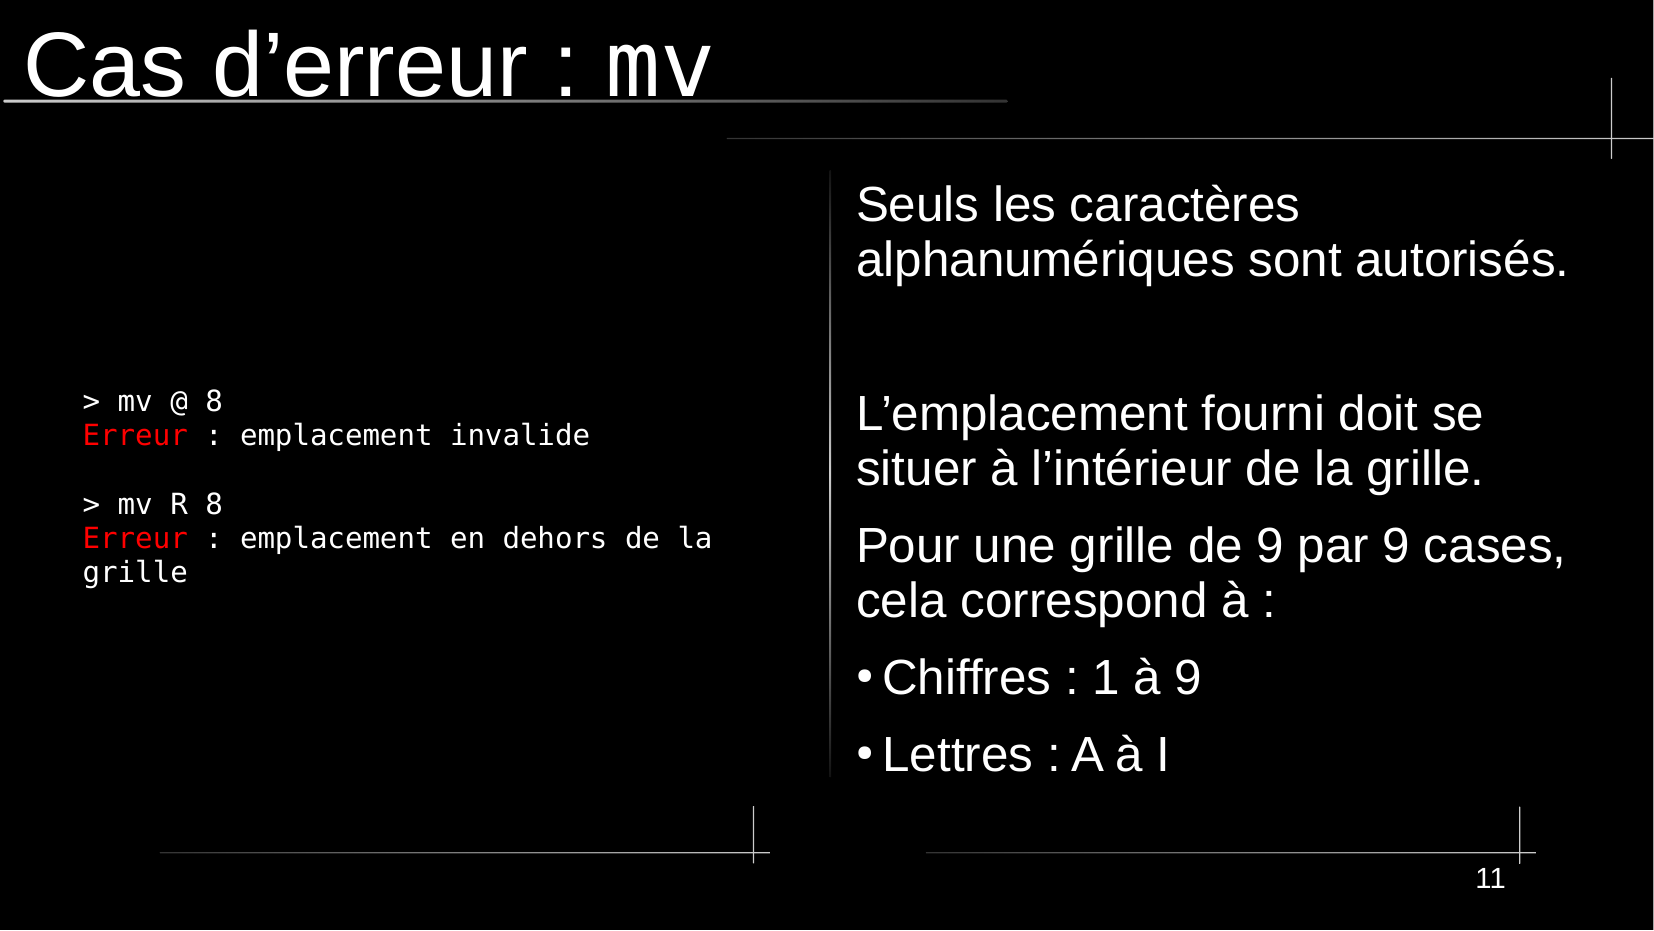

# Cas d’erreur : mv
> mv @ 8
Erreur : emplacement invalide
> mv R 8
Erreur : emplacement en dehors de la grille
Seuls les caractères alphanumériques sont autorisés.
L’emplacement fourni doit se situer à l’intérieur de la grille.
Pour une grille de 9 par 9 cases, cela correspond à :
Chiffres : 1 à 9
Lettres : A à I
11